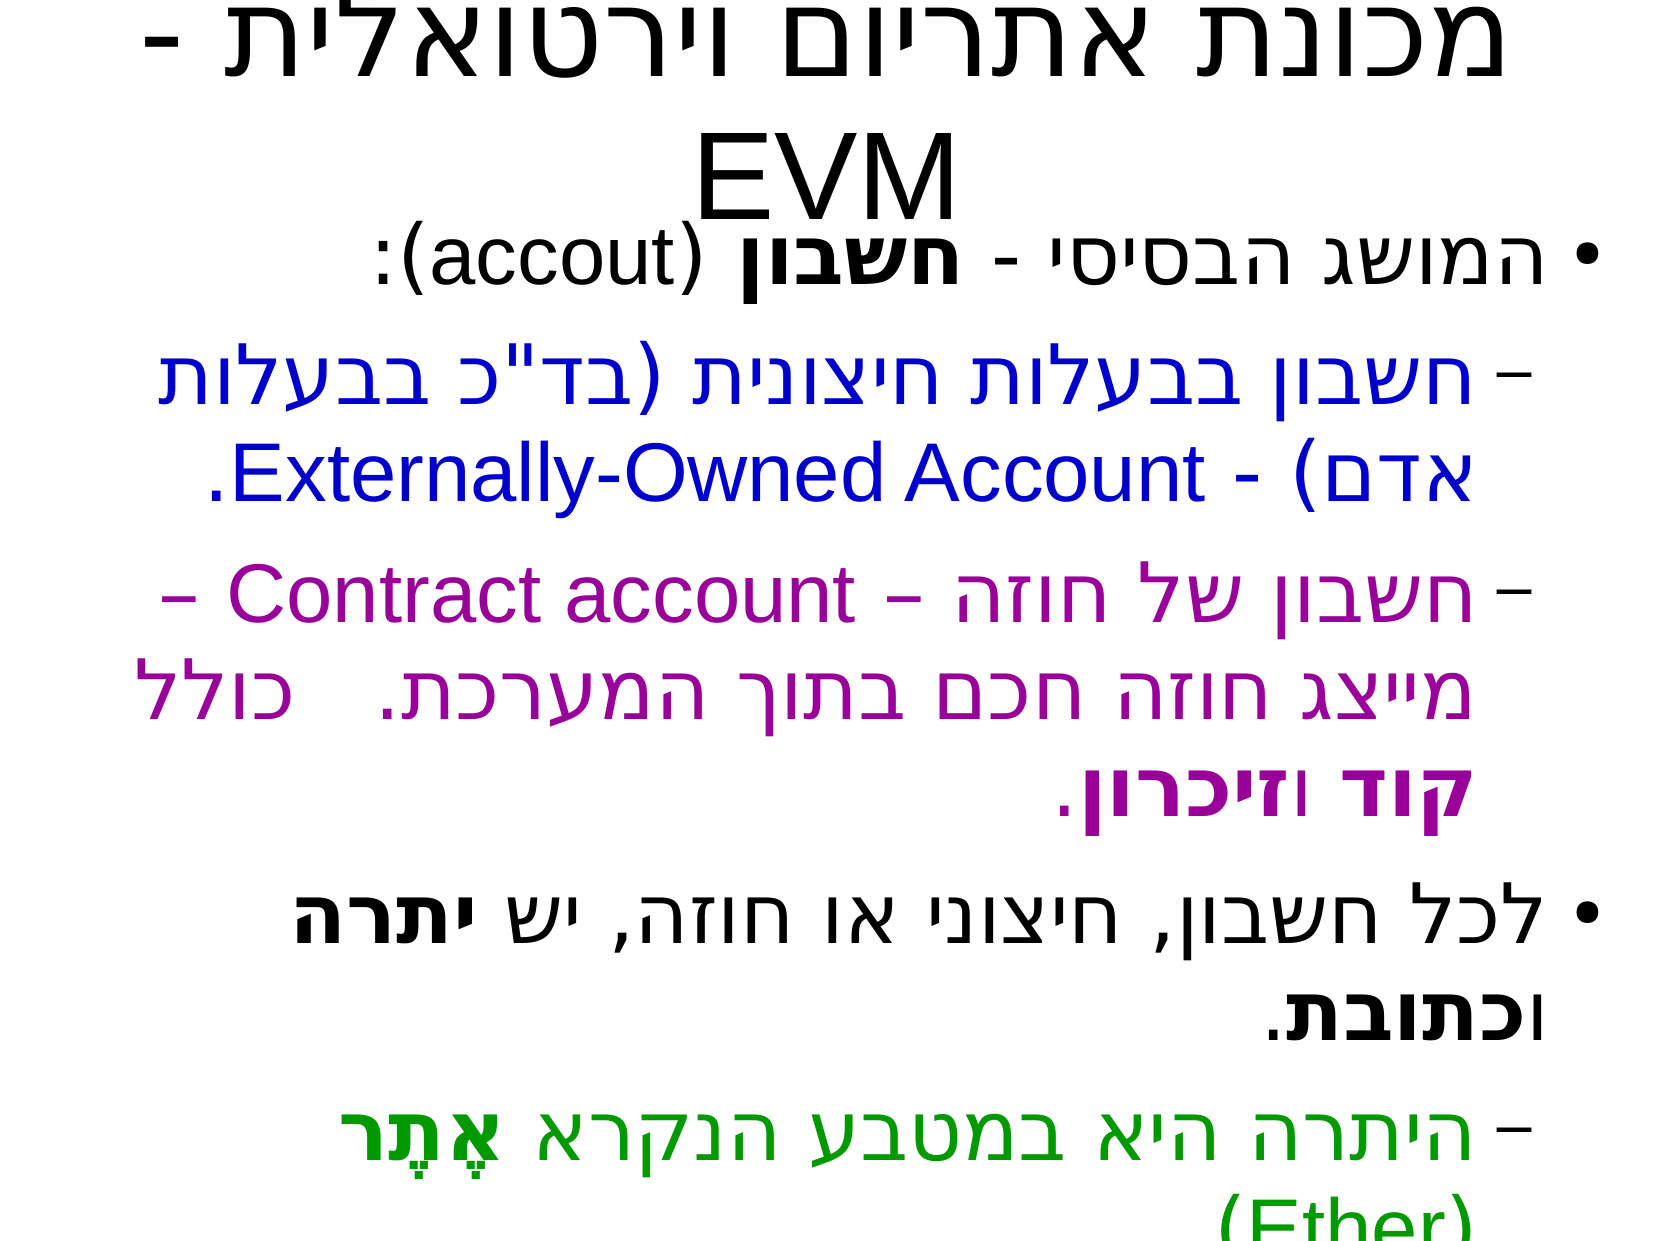

# מכונת אתריום וירטואלית - EVM
המושג הבסיסי - חשבון (accout):
חשבון בבעלות חיצונית (בד"כ בבעלות אדם) - Externally-Owned Account.
חשבון של חוזה – Contract account – מייצג חוזה חכם בתוך המערכת. כולל קוד וזיכרון.
לכל חשבון, חיצוני או חוזה, יש יתרה וכתובת.
היתרה היא במטבע הנקרא אֶתֶר (Ether).
אתר = 1000 פיני (Finney) = 1e9 גיגה-וויי (gwei).
הכתובת מאפשרת לקבל אֶתֶר והודעות.